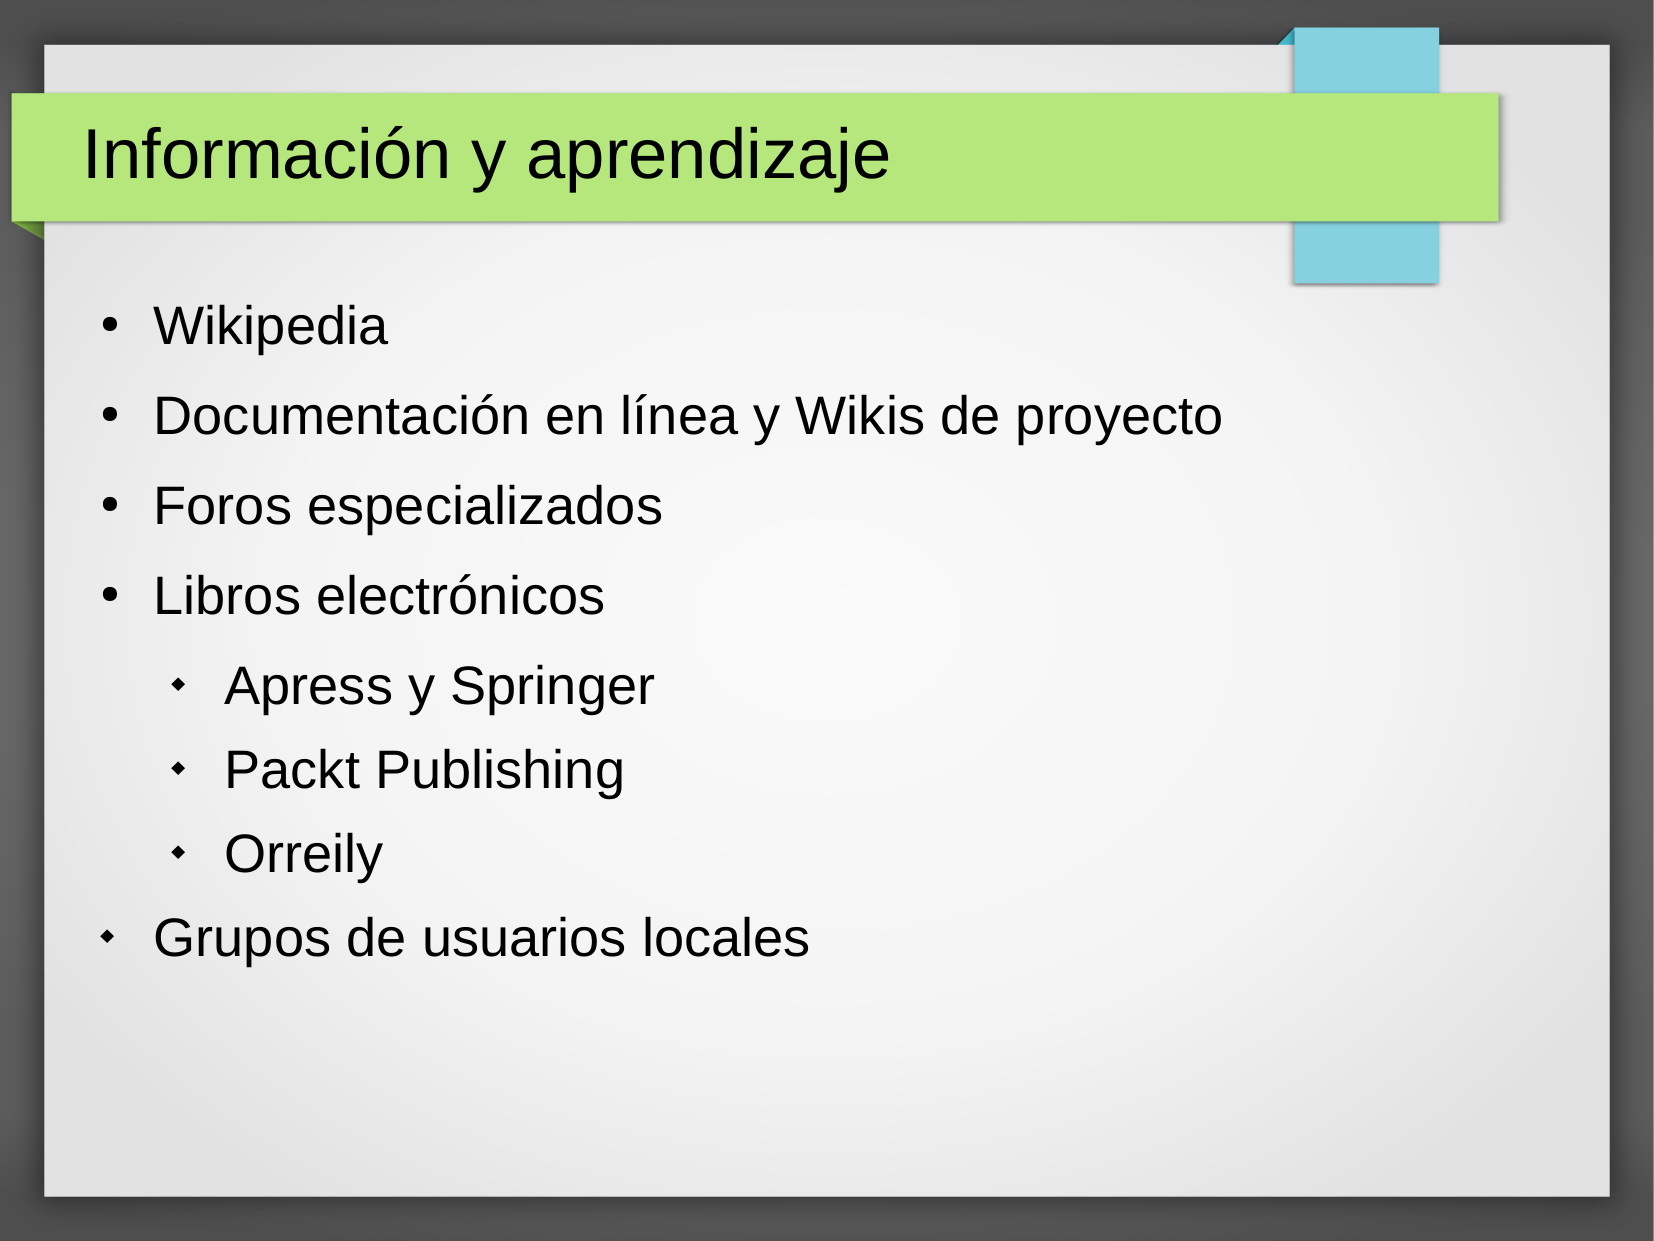

# Información y aprendizaje
Wikipedia
Documentación en línea y Wikis de proyecto
Foros especializados
Libros electrónicos
Apress y Springer
Packt Publishing
Orreily
Grupos de usuarios locales